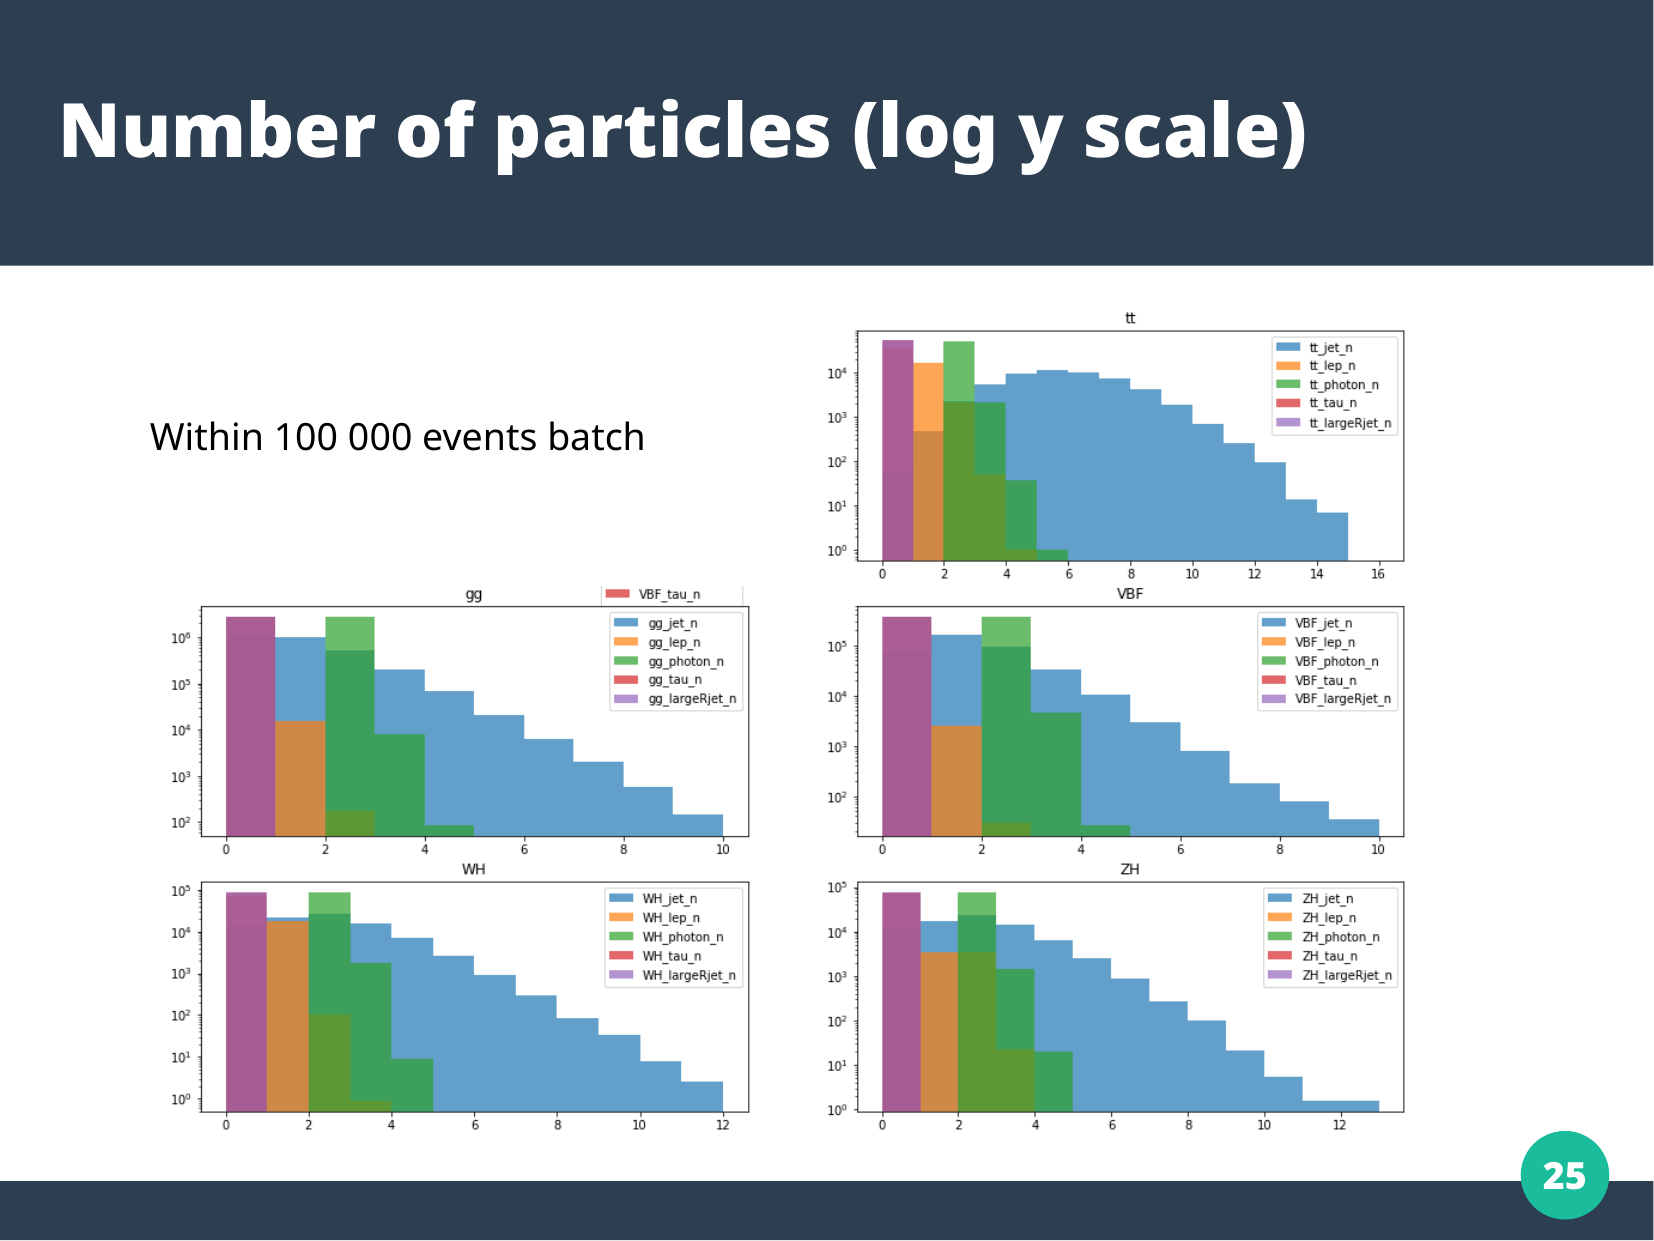

# Number of particles (log y scale)
Within 100 000 events batch
25